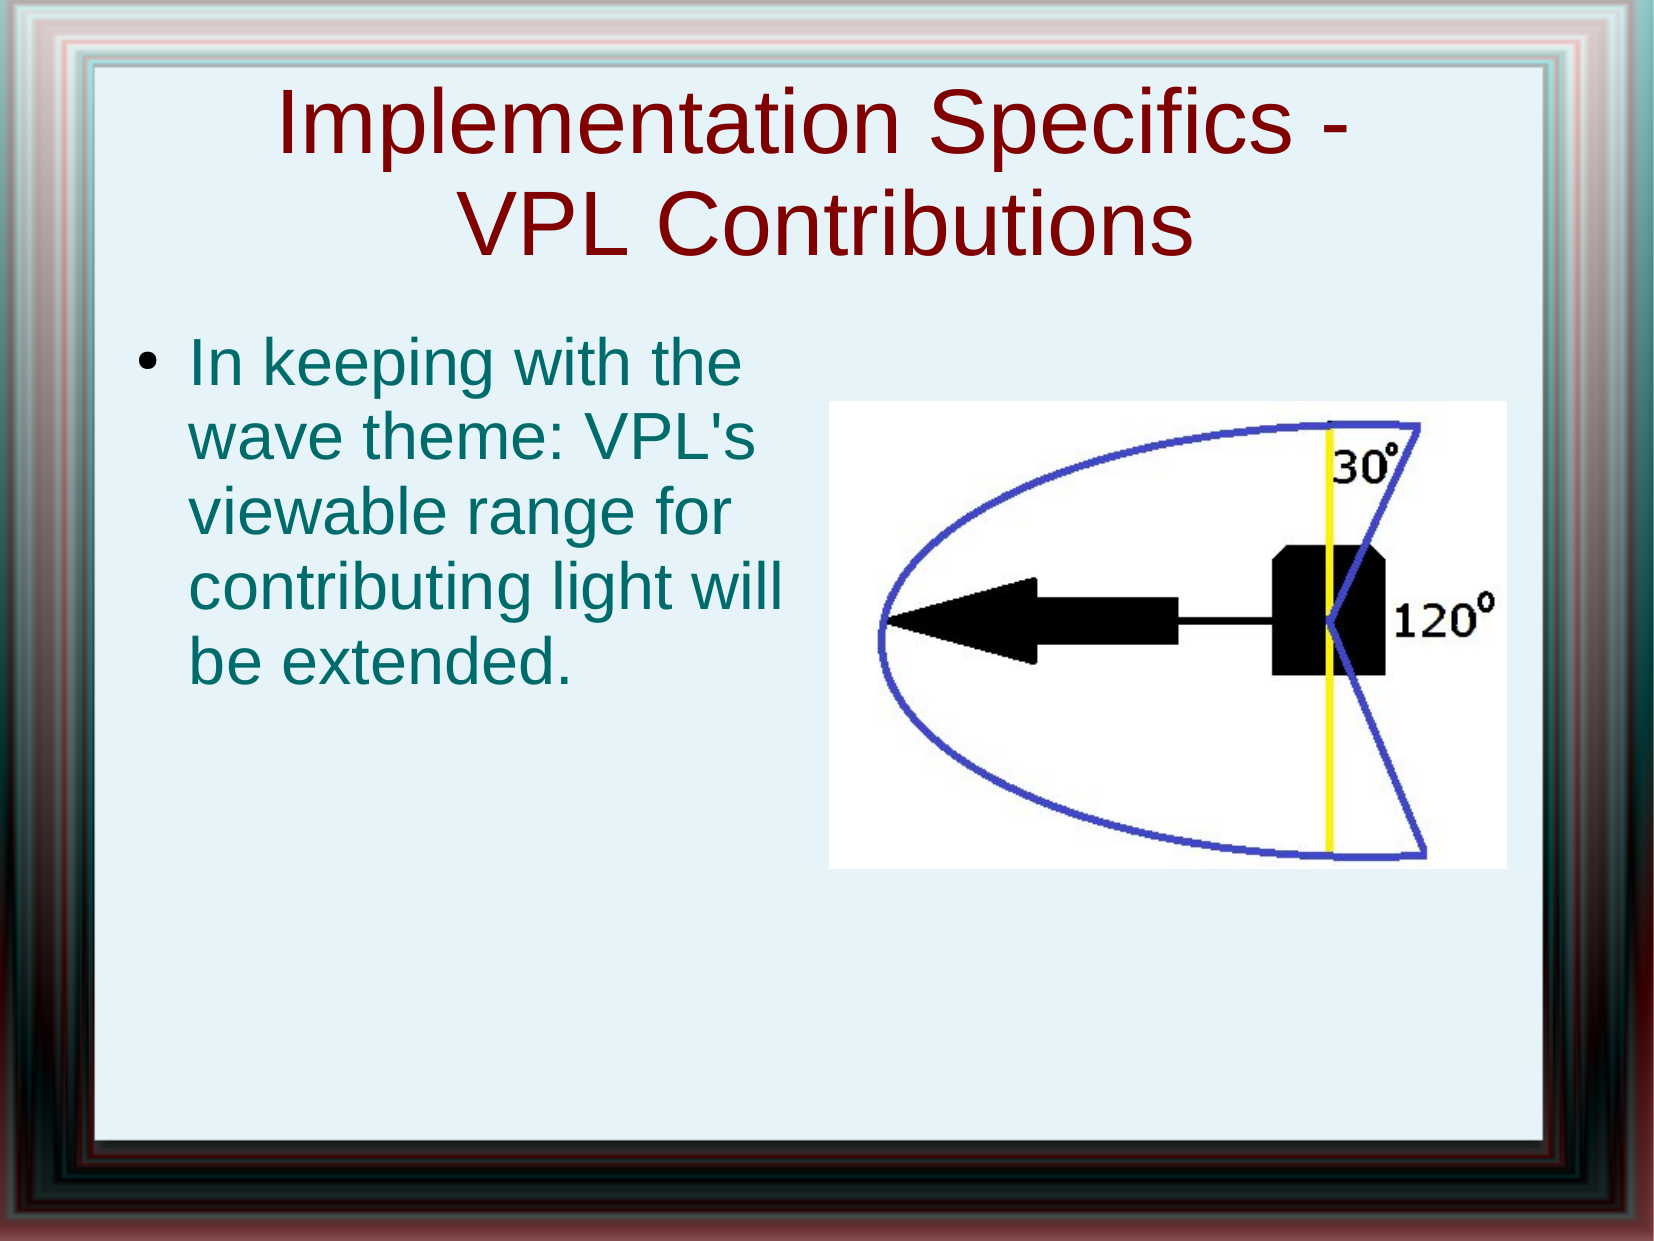

# Implementation Specifics - VPL Contributions
In keeping with the wave theme: VPL's viewable range for contributing light will be extended.